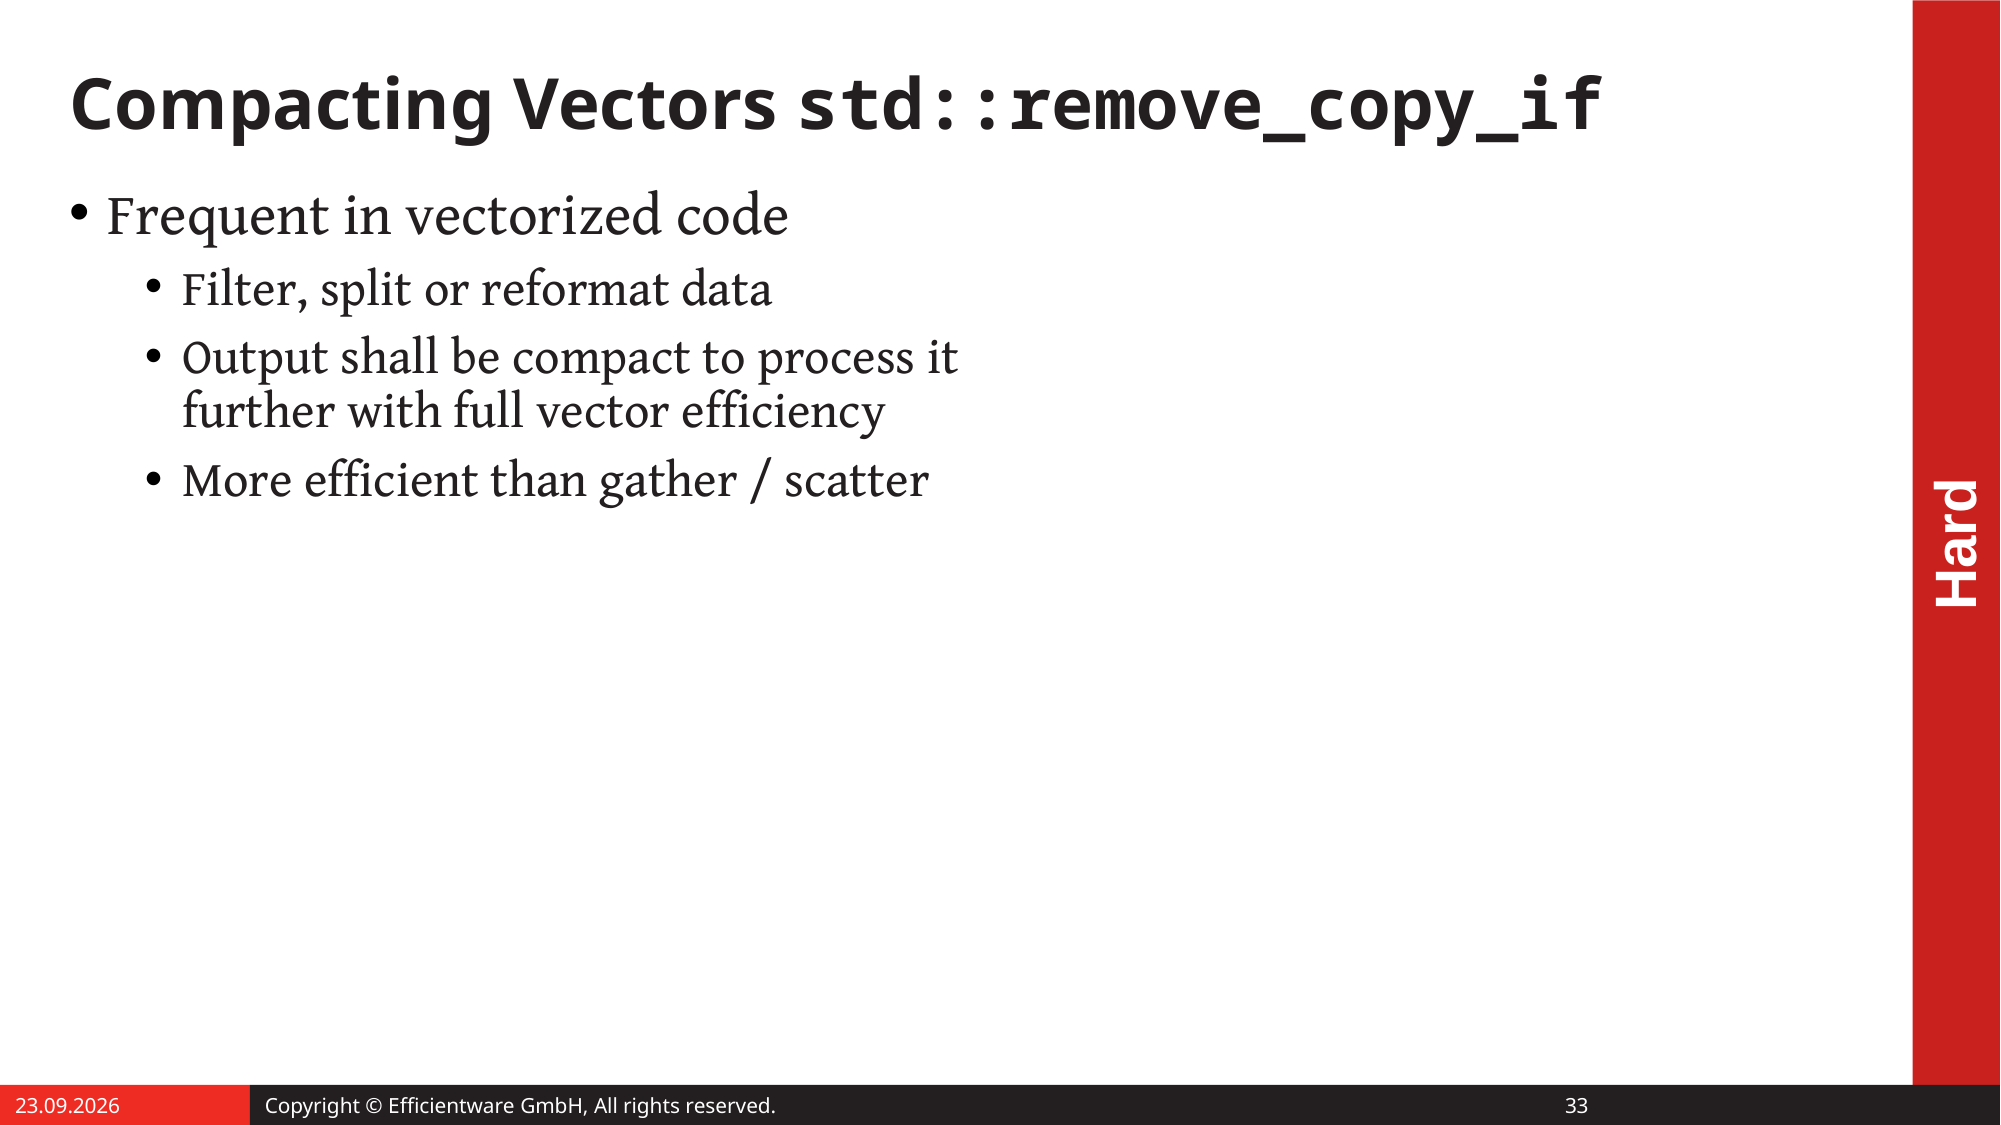

# Compacting Vectors std::remove_copy_if
Frequent in vectorized code
Filter, split or reformat data
Output shall be compact to process it further with full vector efficiency
More efficient than gather / scatter
Hard
Copyright © Efficientware GmbH, All rights reserved.